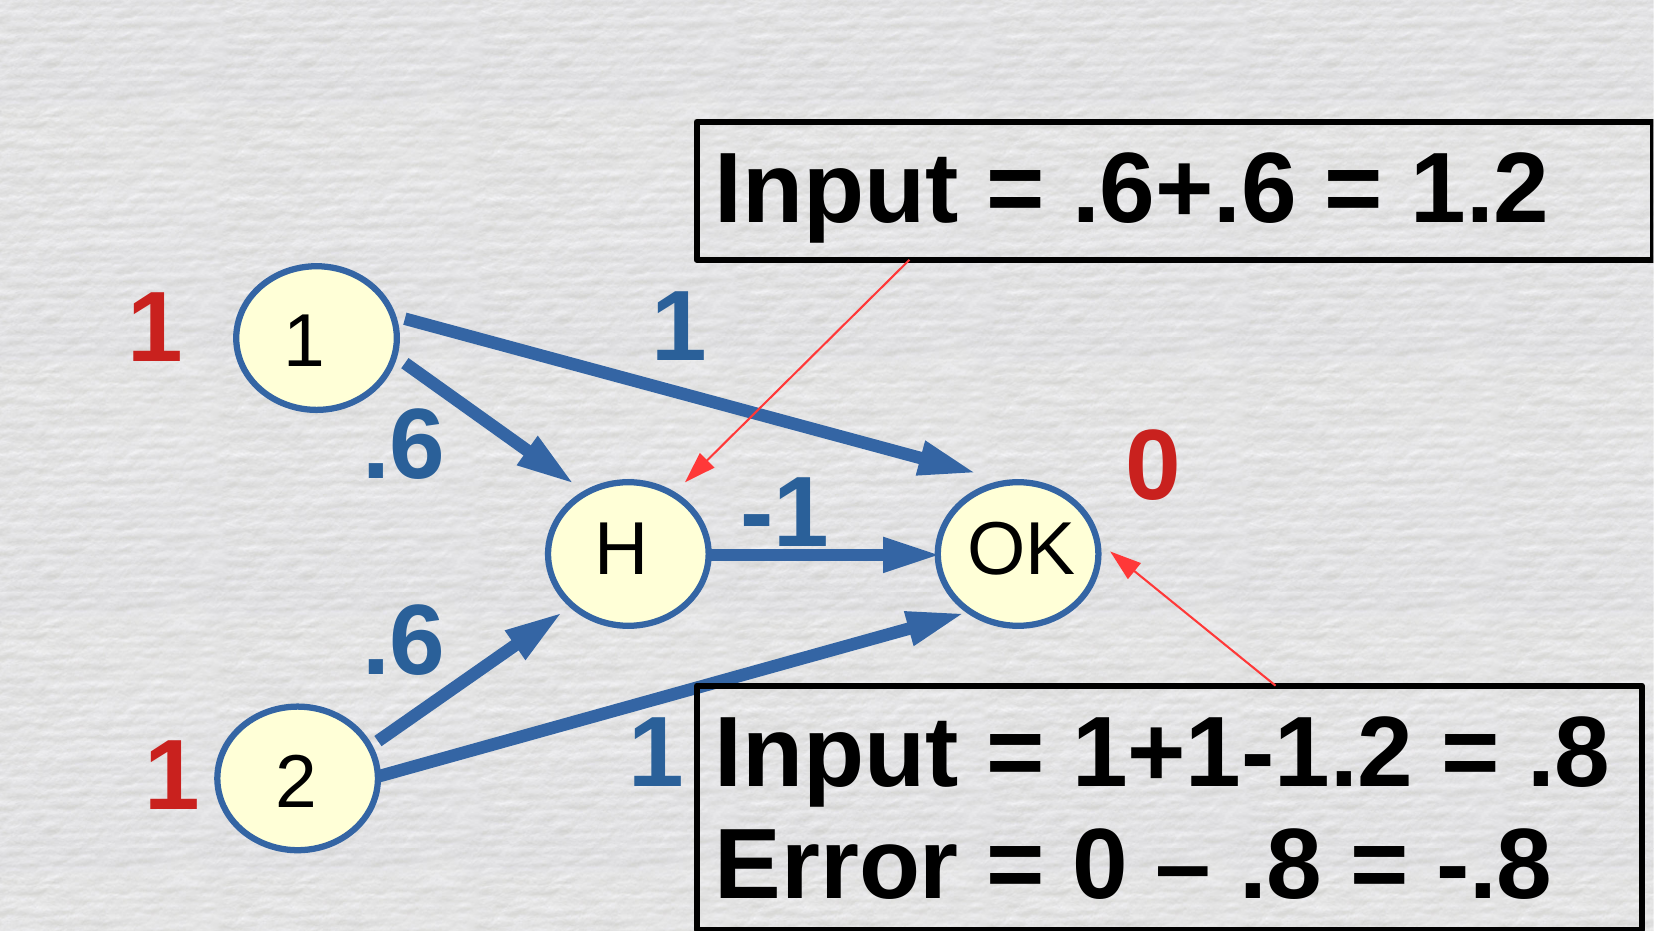

Input = .6+.6 = 1.2
1
1
1
.6
0
-1
H
OK
.6
Input = 1+1-1.2 = .8
Error = 0 – .8 = -.8
1
1
2
| | | | | |
| --- | --- | --- | --- | --- |
| | | | | |
| | | | | |
| | | | | |
| | | | | |